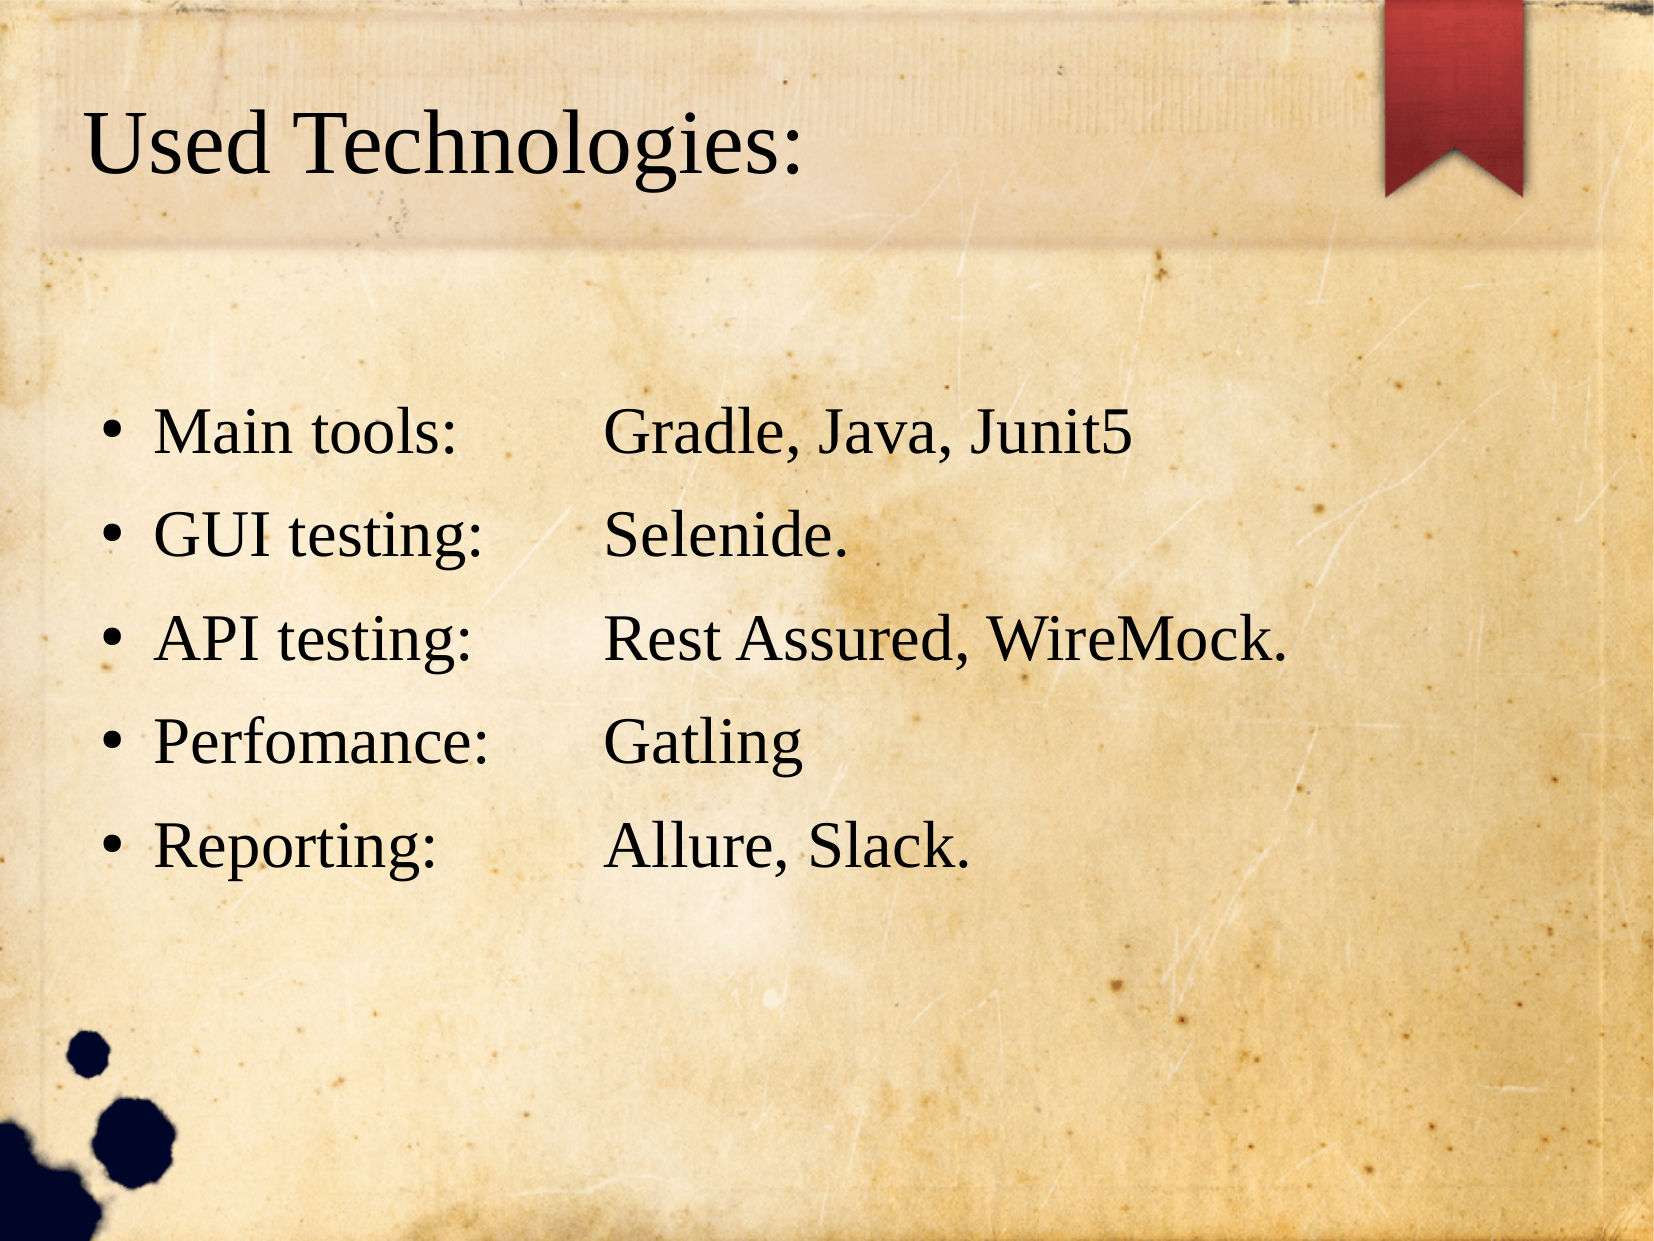

# Used Technologies:
Main tools: 		Gradle, Java, Junit5
GUI testing: 		Selenide.
API testing: 		Rest Assured, WireMock.
Perfomance:		Gatling
Reporting: 		Allure, Slack.